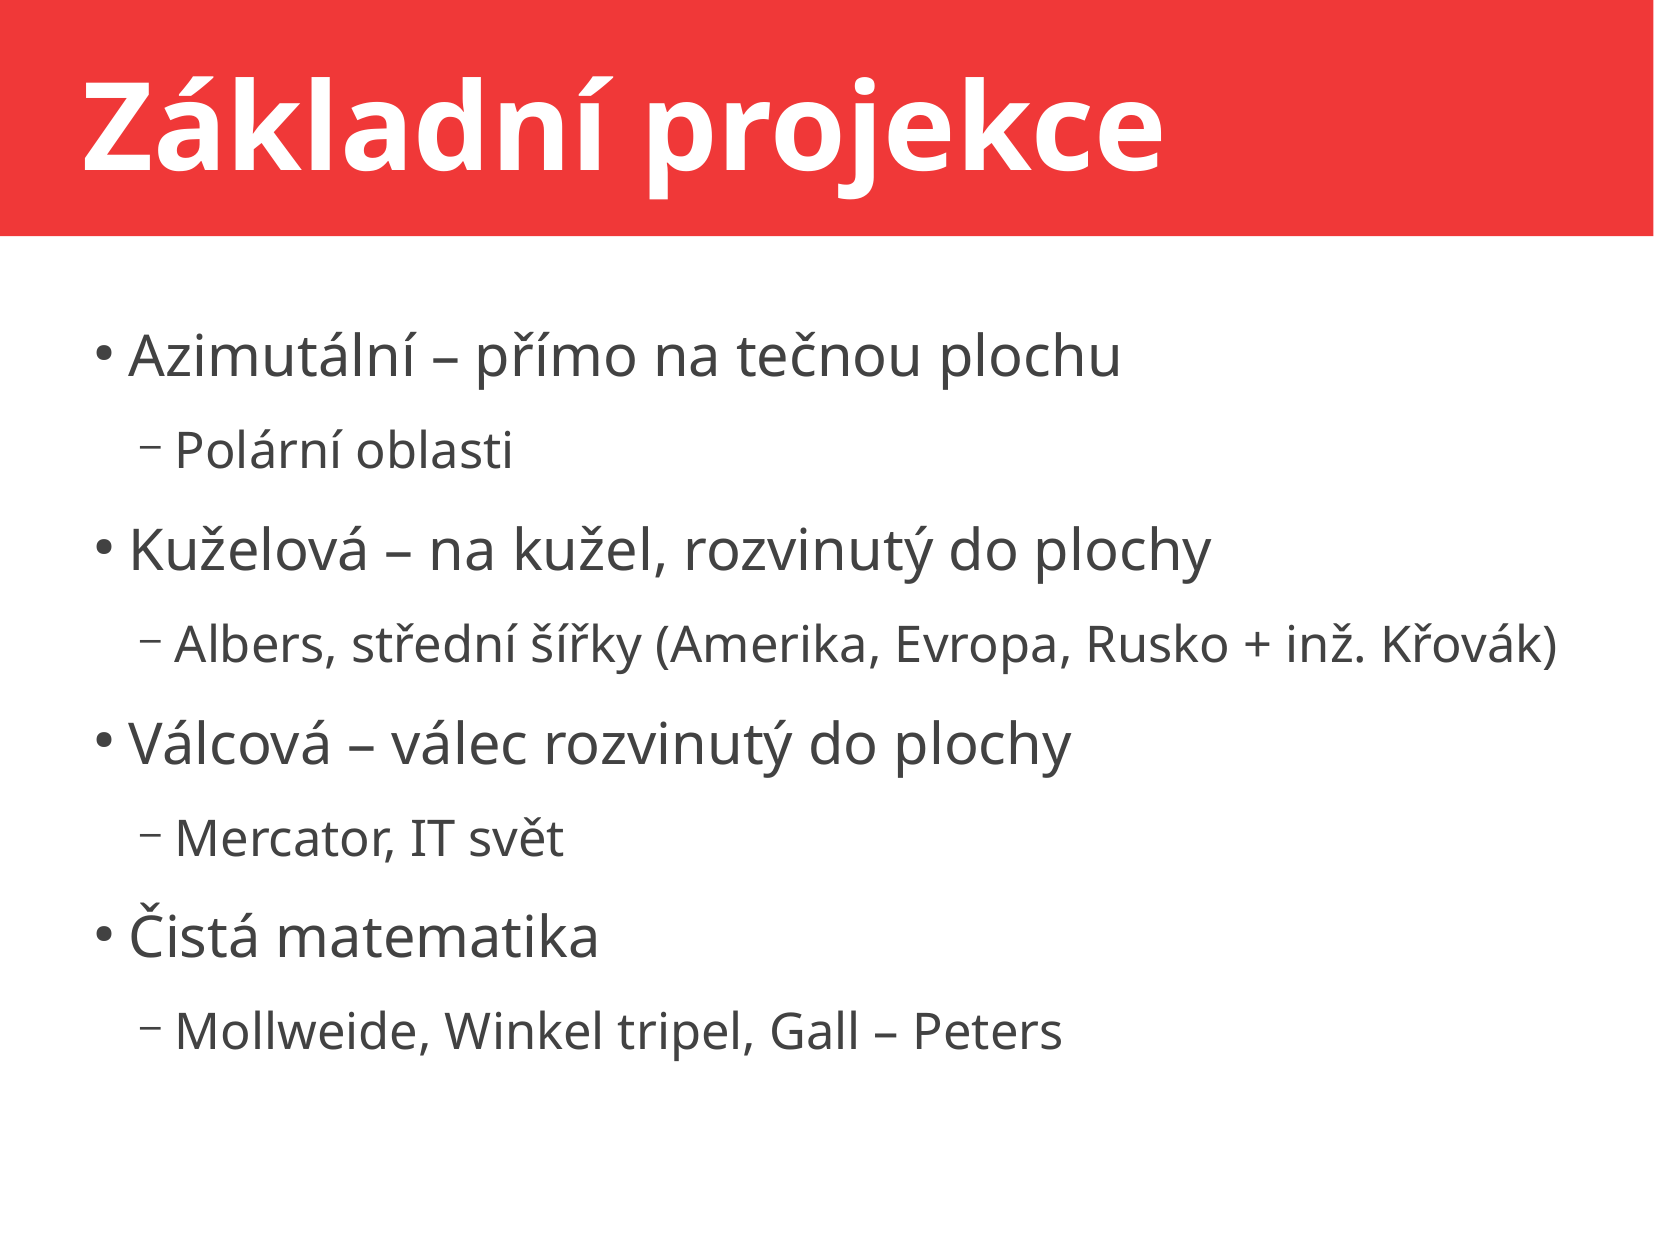

# Základní projekce
Azimutální – přímo na tečnou plochu
Polární oblasti
Kuželová – na kužel, rozvinutý do plochy
Albers, střední šířky (Amerika, Evropa, Rusko + inž. Křovák)
Válcová – válec rozvinutý do plochy
Mercator, IT svět
Čistá matematika
Mollweide, Winkel tripel, Gall – Peters